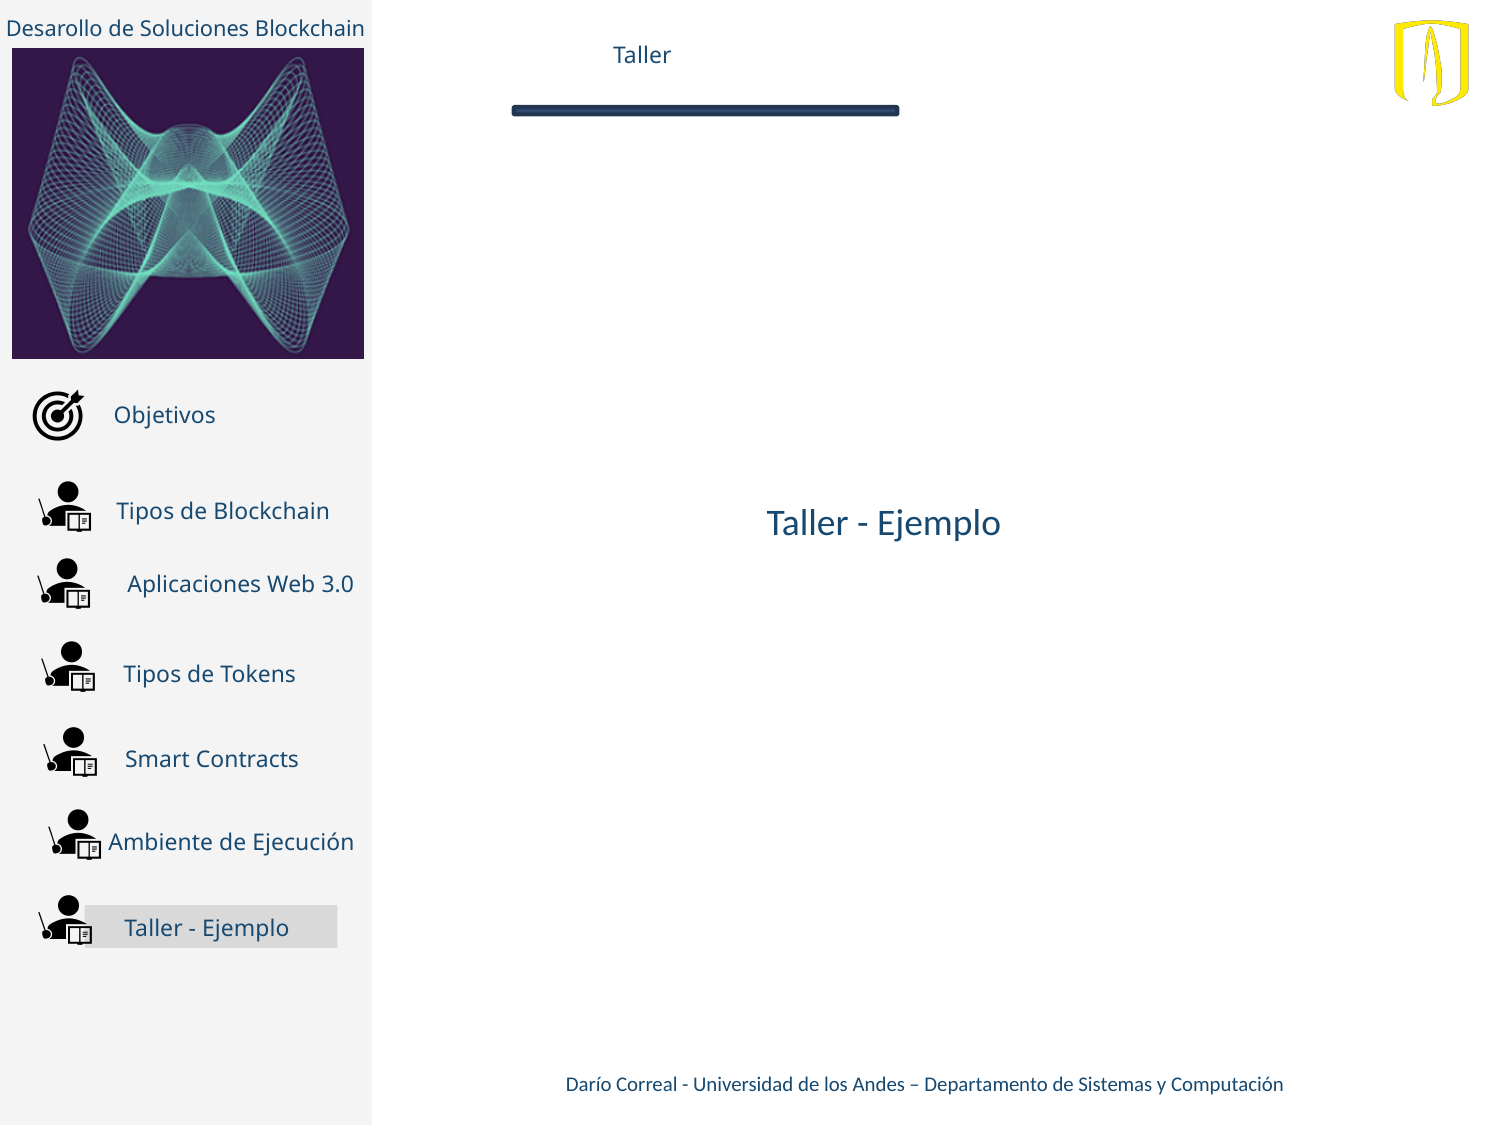

Taller
Objetivos
Tipos de Blockchain
Taller - Ejemplo
Aplicaciones Web 3.0
Tipos de Tokens
Smart Contracts
 Ambiente de Ejecución
Taller - Ejemplo
Darío Correal - Universidad de los Andes – Departamento de Sistemas y Computación